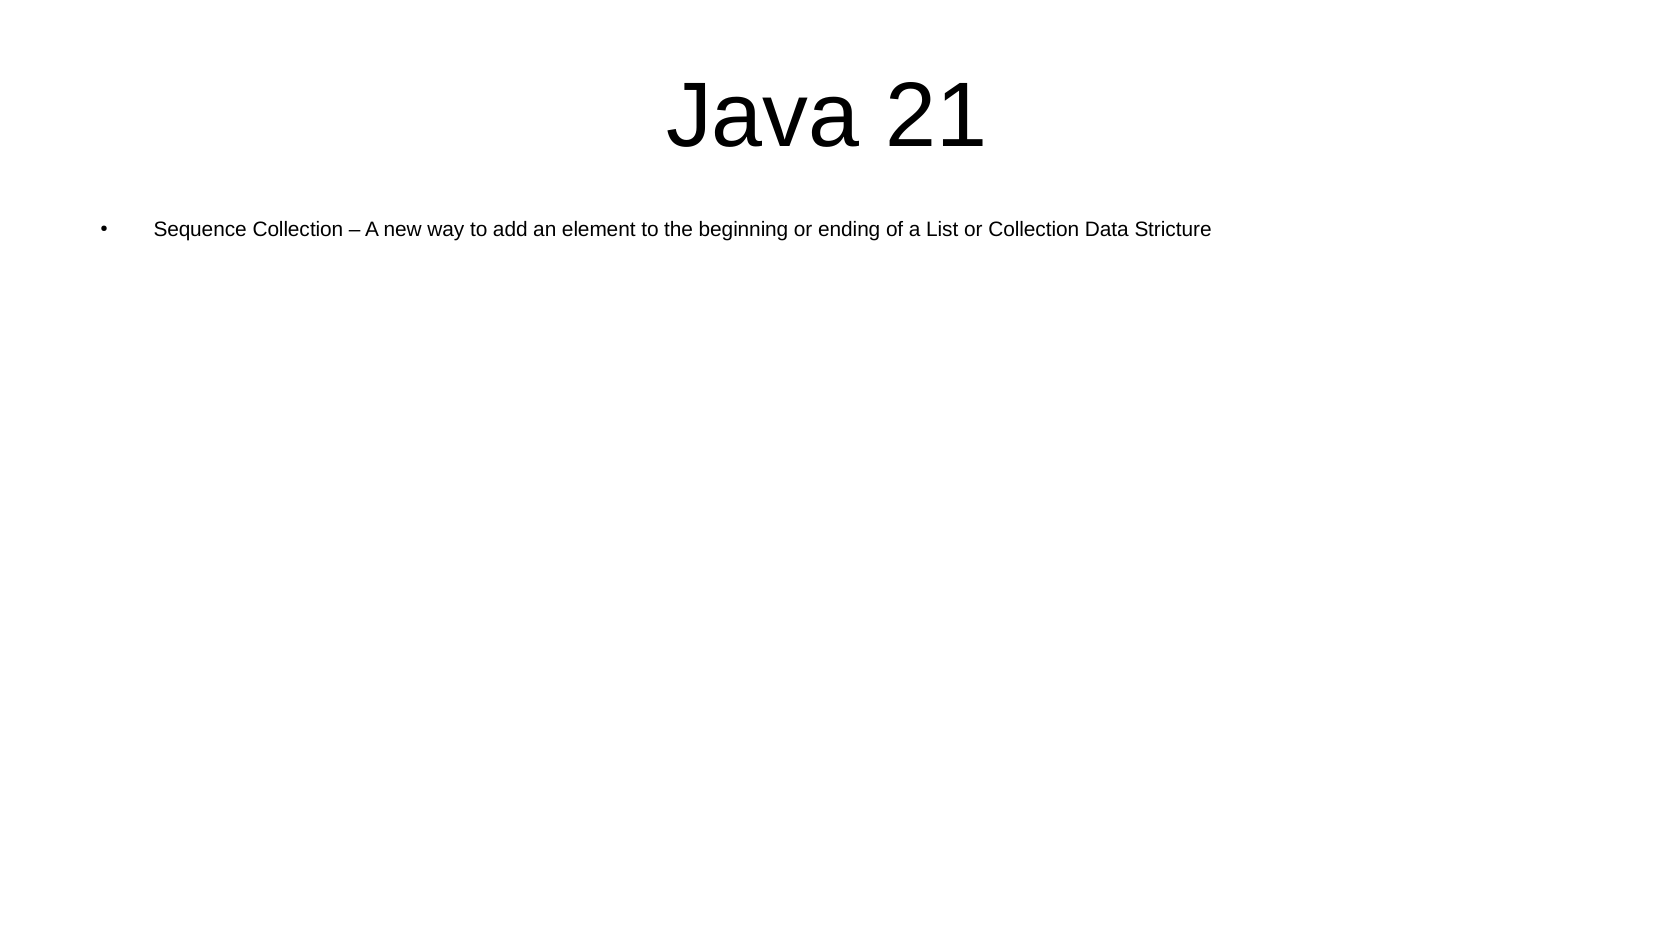

# Java 21
Sequence Collection – A new way to add an element to the beginning or ending of a List or Collection Data Stricture